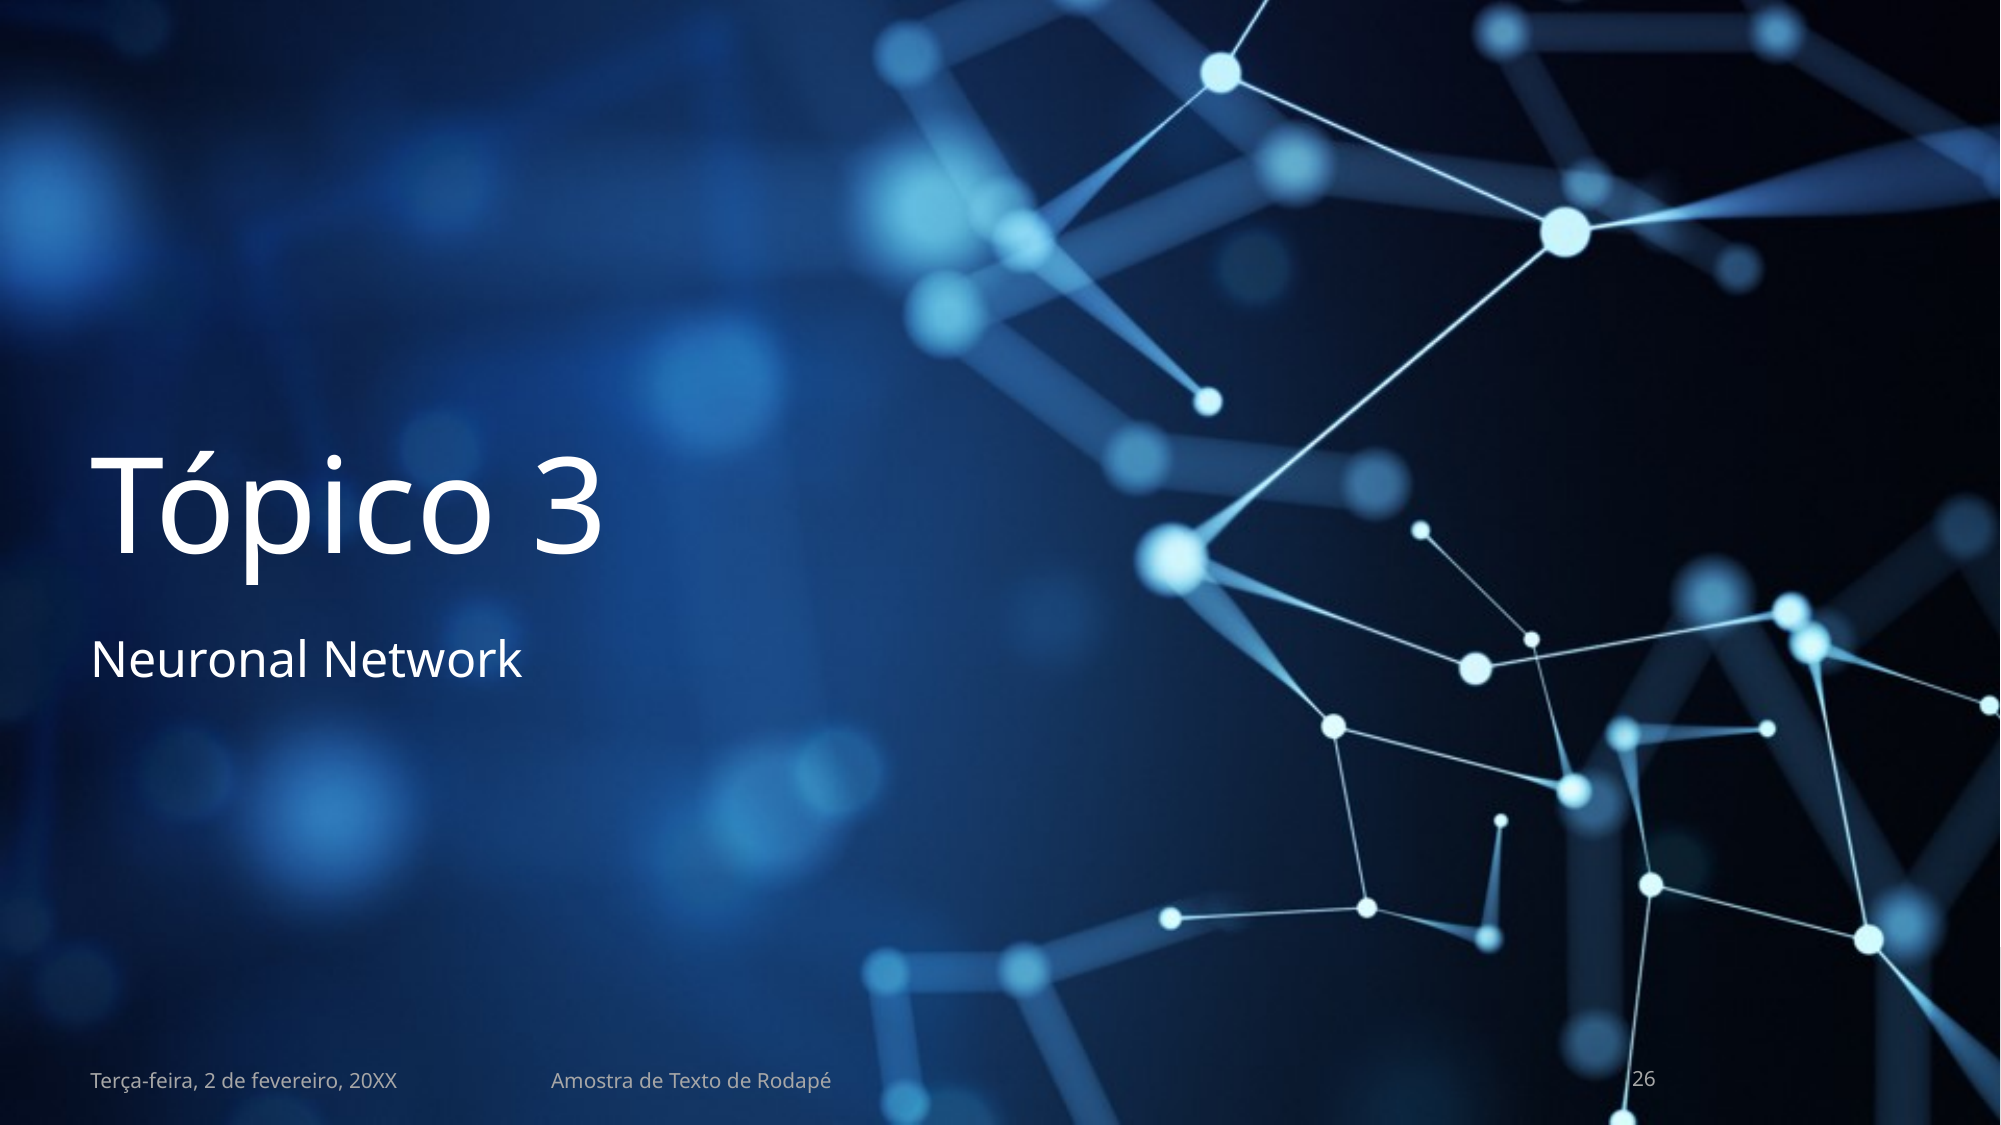

# Tópico 3
Neuronal Network
Terça-feira, 2 de fevereiro, 20XX
Amostra de Texto de Rodapé